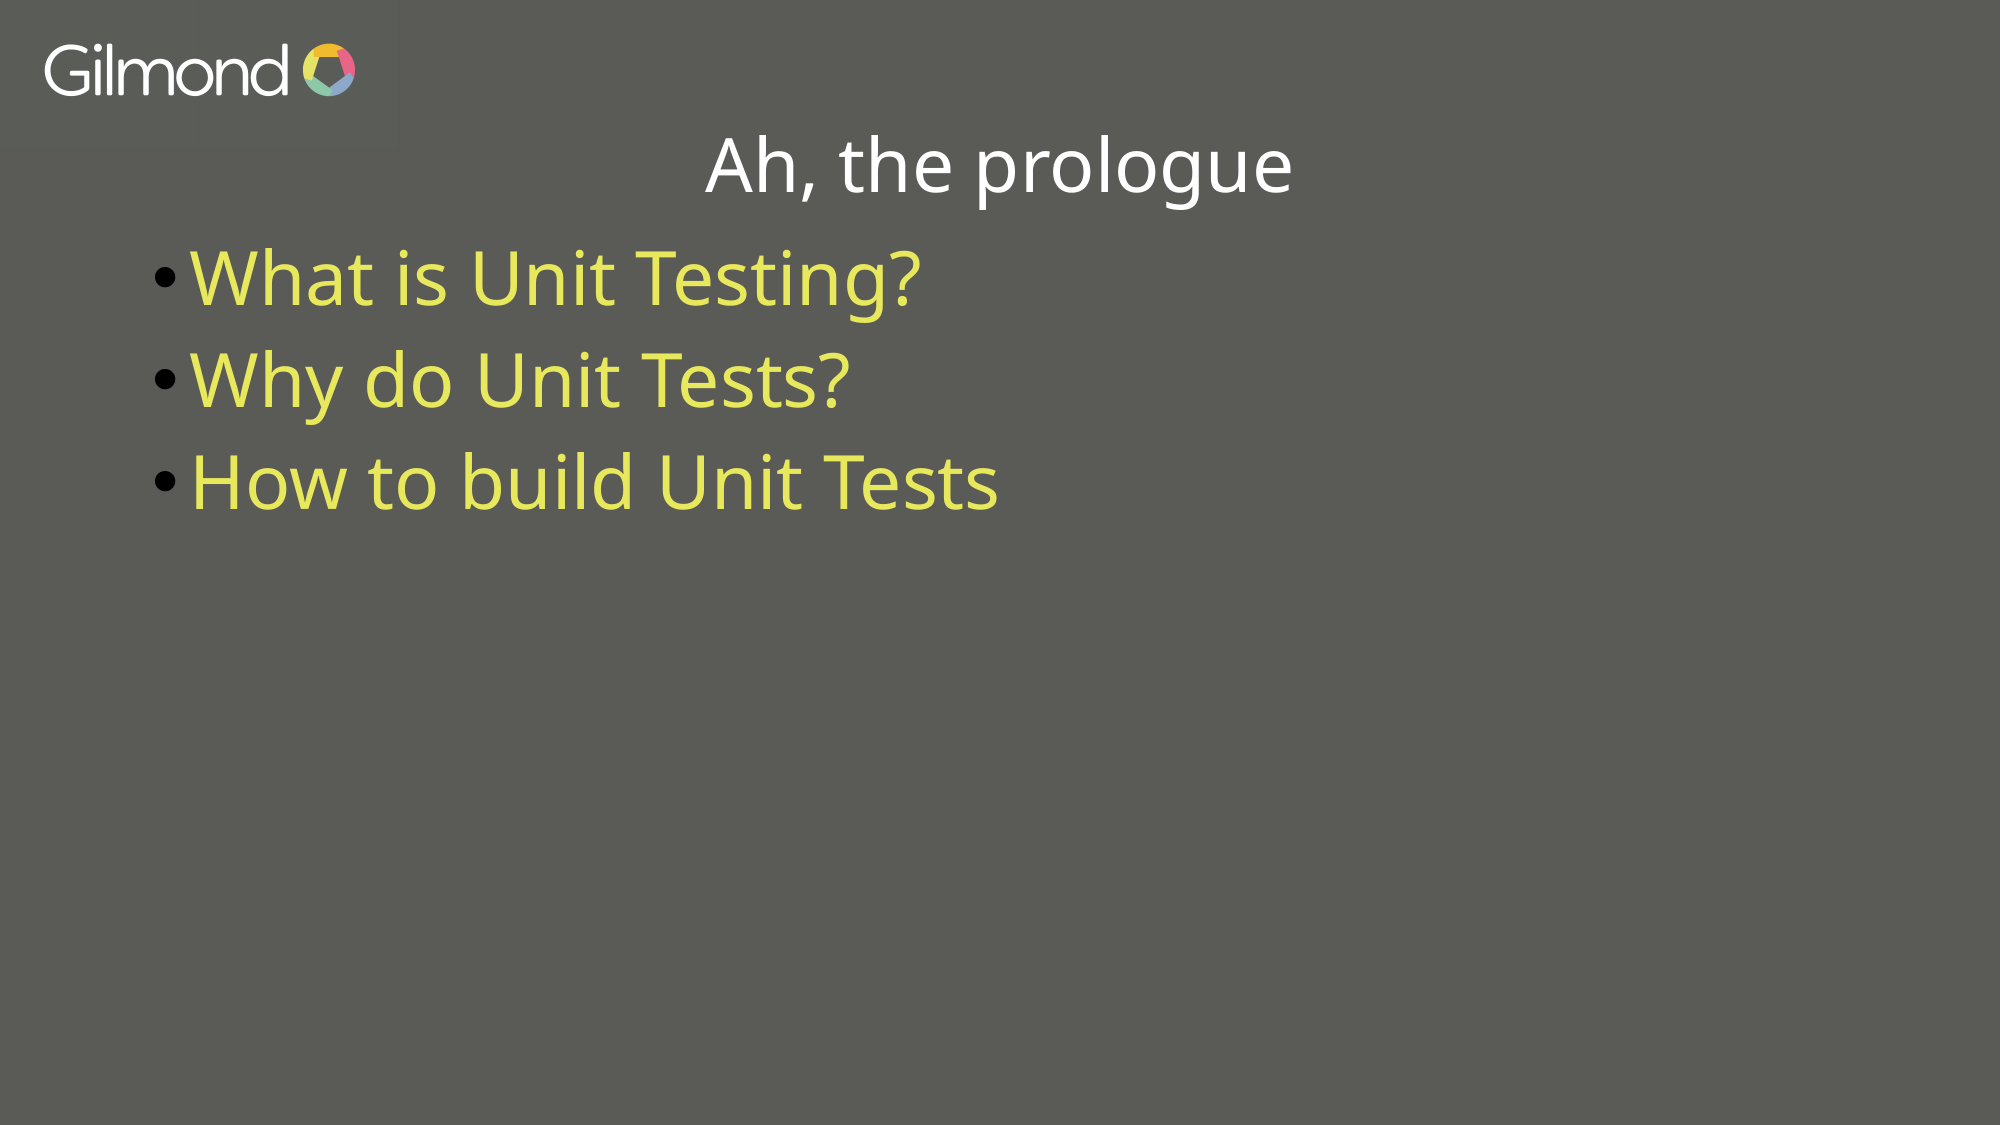

# Ah, the prologue
What is Unit Testing?
Why do Unit Tests?
How to build Unit Tests